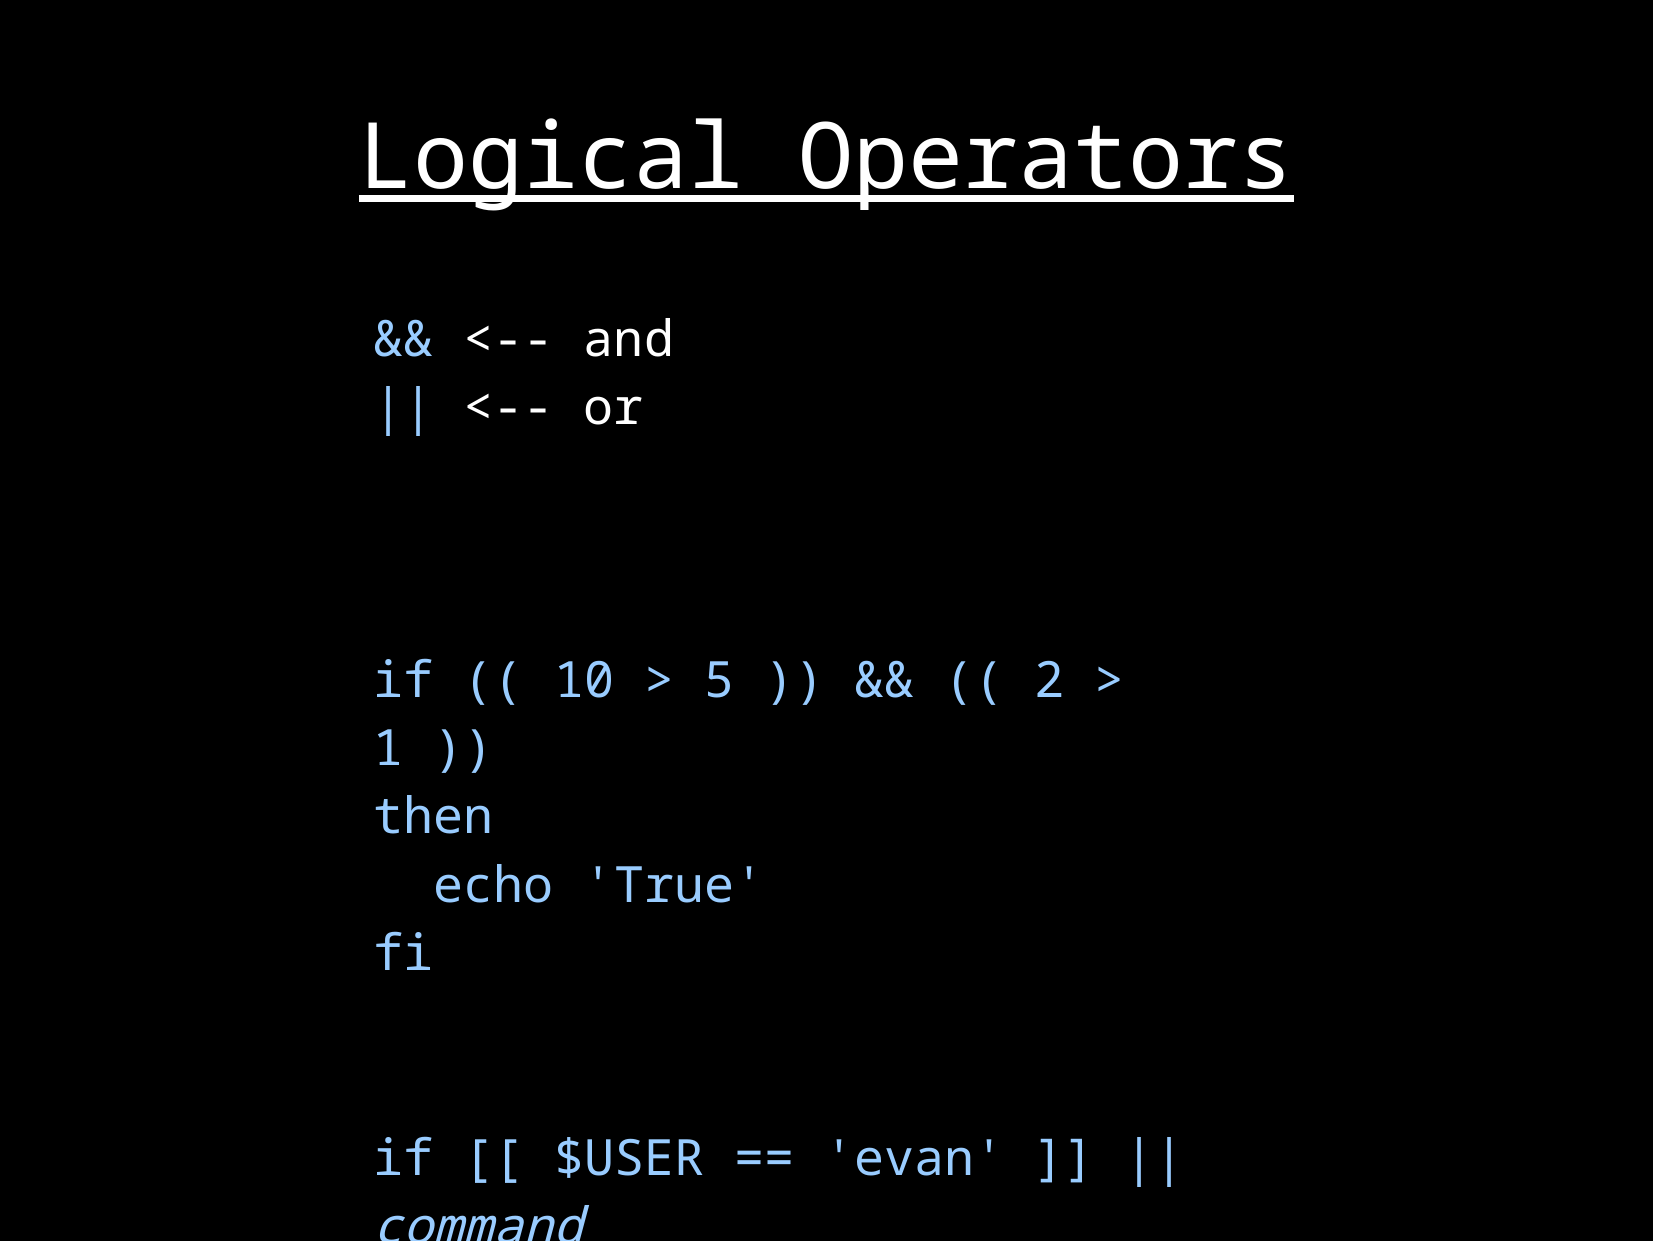

# Logical Operators
| && <-- and || <-- or if (( 10 > 5 )) && (( 2 > 1 )) then echo 'True' fi if [[ $USER == 'evan' ]] || command then echo 'Success' fi |
| --- |